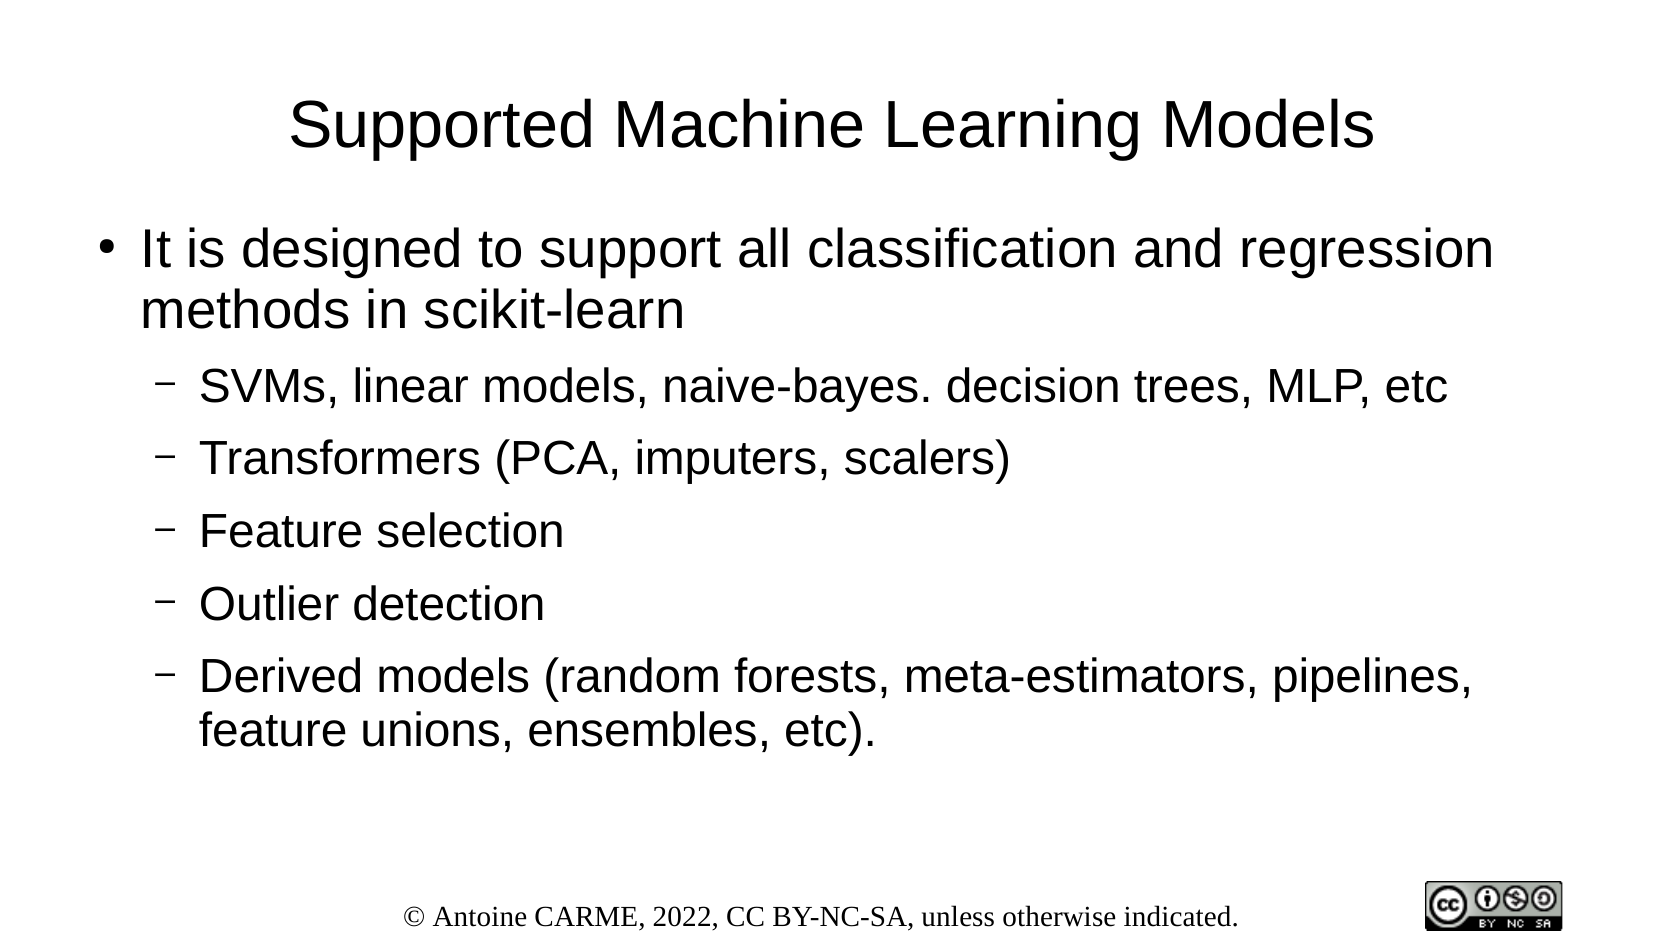

# Supported Machine Learning Models
It is designed to support all classification and regression methods in scikit-learn
SVMs, linear models, naive-bayes. decision trees, MLP, etc
Transformers (PCA, imputers, scalers)
Feature selection
Outlier detection
Derived models (random forests, meta-estimators, pipelines, feature unions, ensembles, etc).